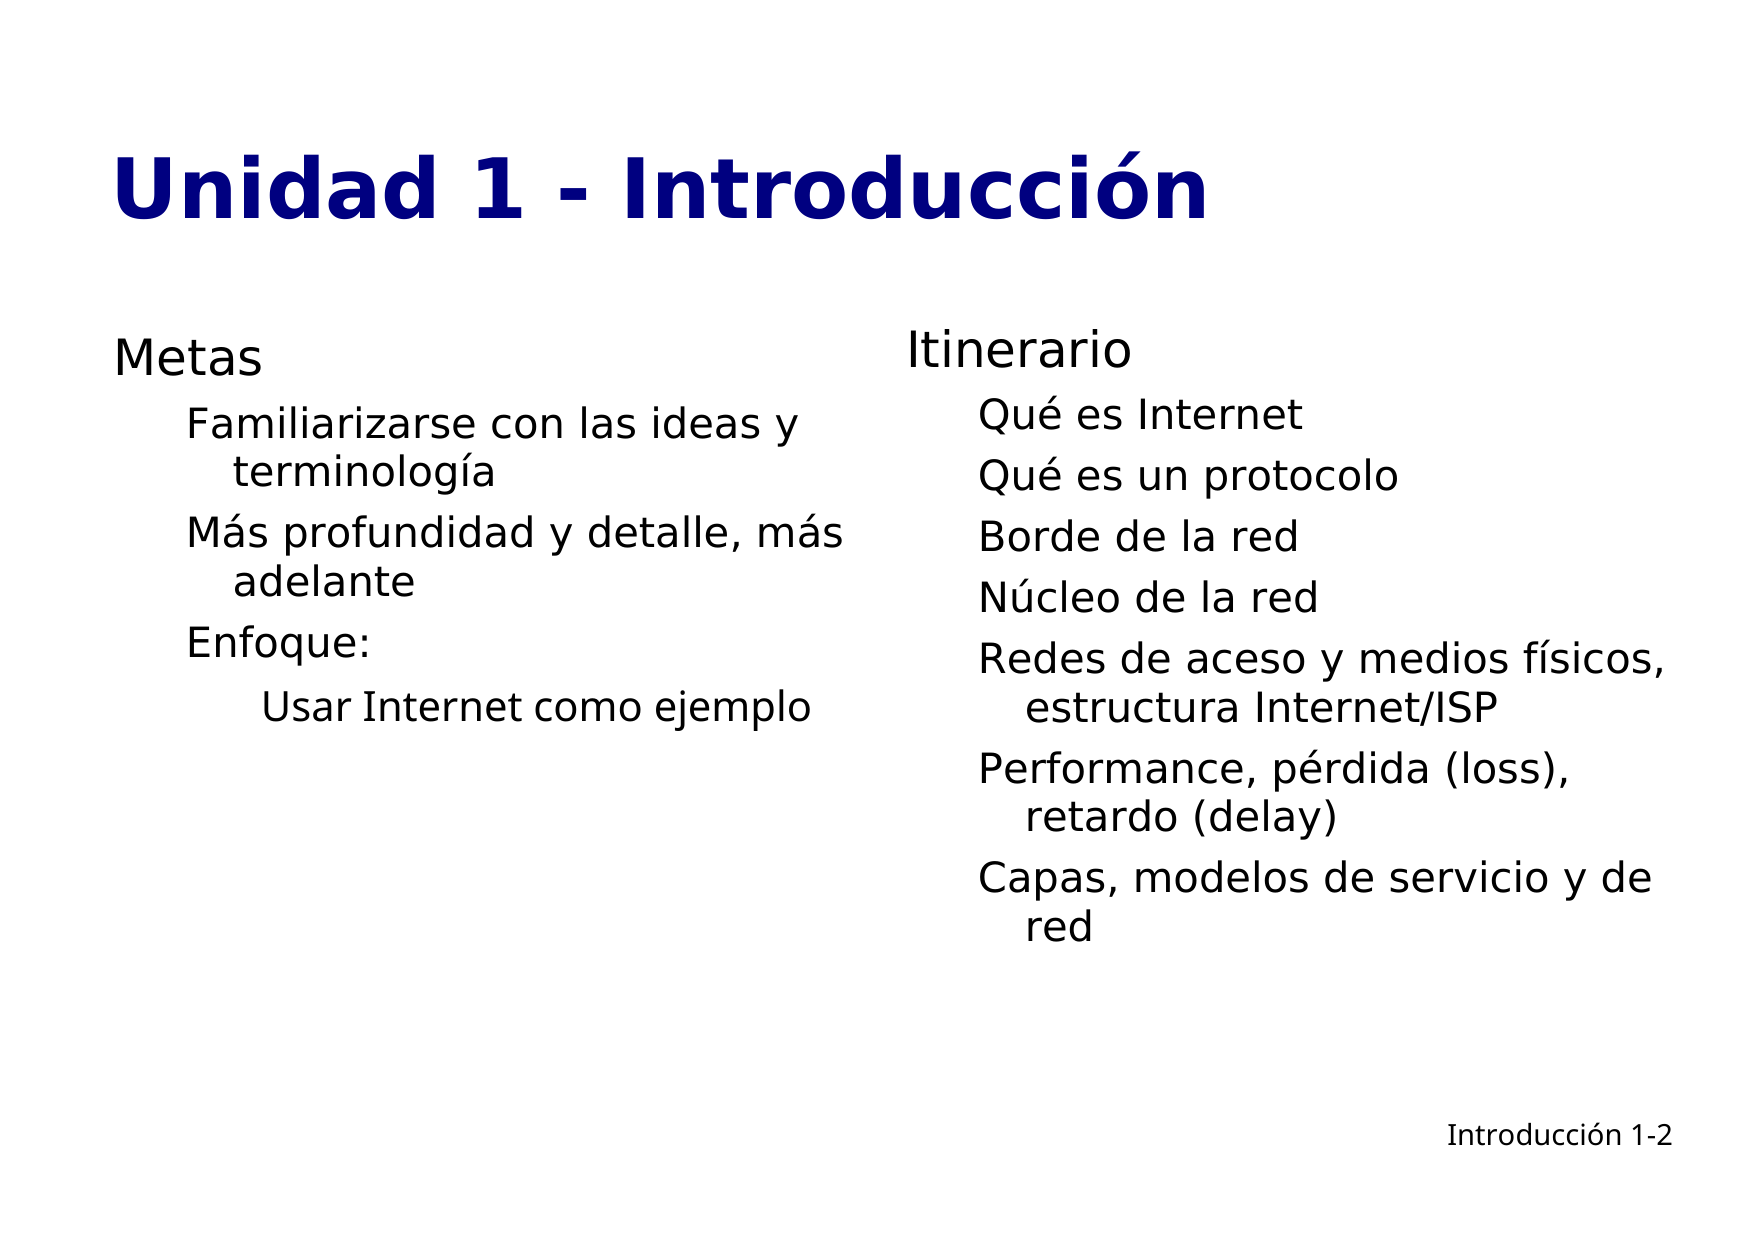

# Unidad 1 - Introducción
Itinerario
Qué es Internet
Qué es un protocolo
Borde de la red
Núcleo de la red
Redes de aceso y medios físicos, estructura Internet/ISP
Performance, pérdida (loss), retardo (delay)
Capas, modelos de servicio y de red
Metas
Familiarizarse con las ideas y terminología
Más profundidad y detalle, más adelante
Enfoque:
Usar Internet como ejemplo